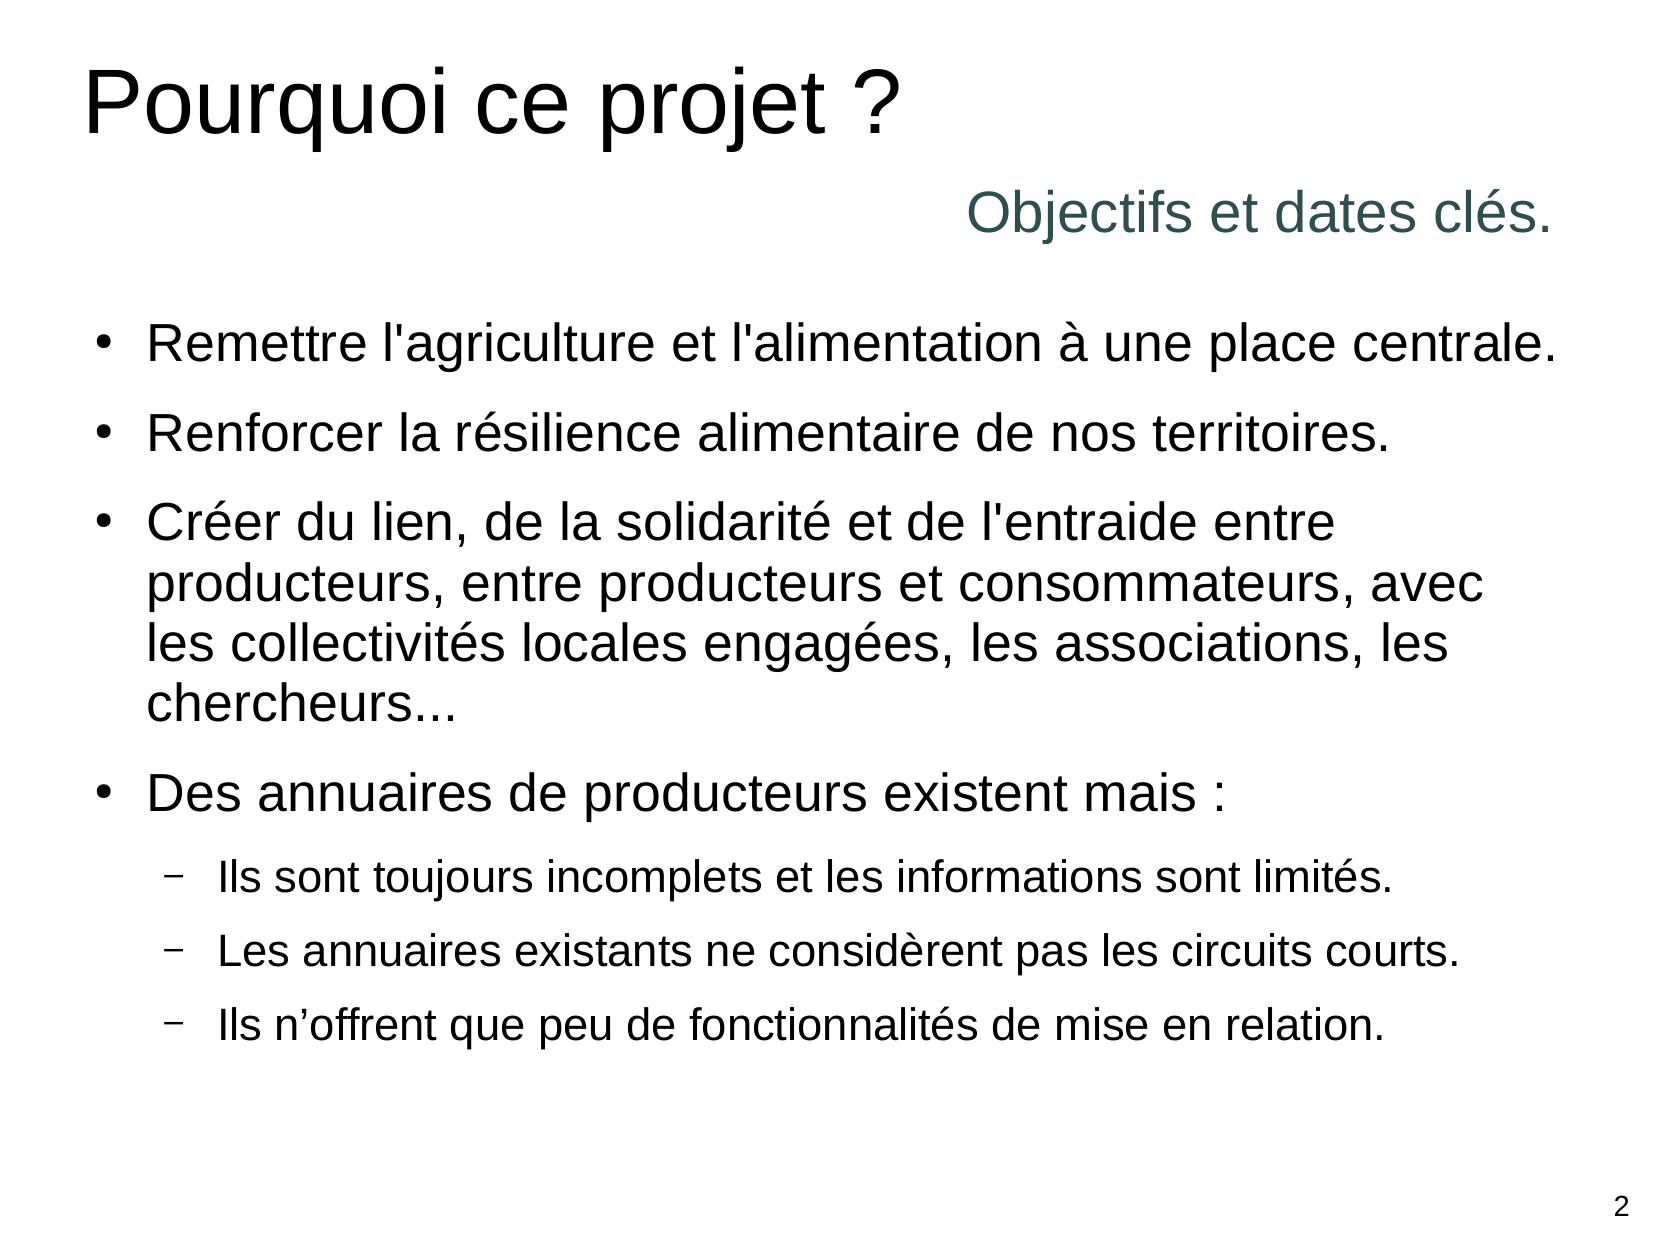

# Pourquoi ce projet ?
Objectifs et dates clés.
Remettre l'agriculture et l'alimentation à une place centrale.
Renforcer la résilience alimentaire de nos territoires.
Créer du lien, de la solidarité et de l'entraide entre producteurs, entre producteurs et consommateurs, avec les collectivités locales engagées, les associations, les chercheurs...
Des annuaires de producteurs existent mais :
Ils sont toujours incomplets et les informations sont limités.
Les annuaires existants ne considèrent pas les circuits courts.
Ils n’offrent que peu de fonctionnalités de mise en relation.
2